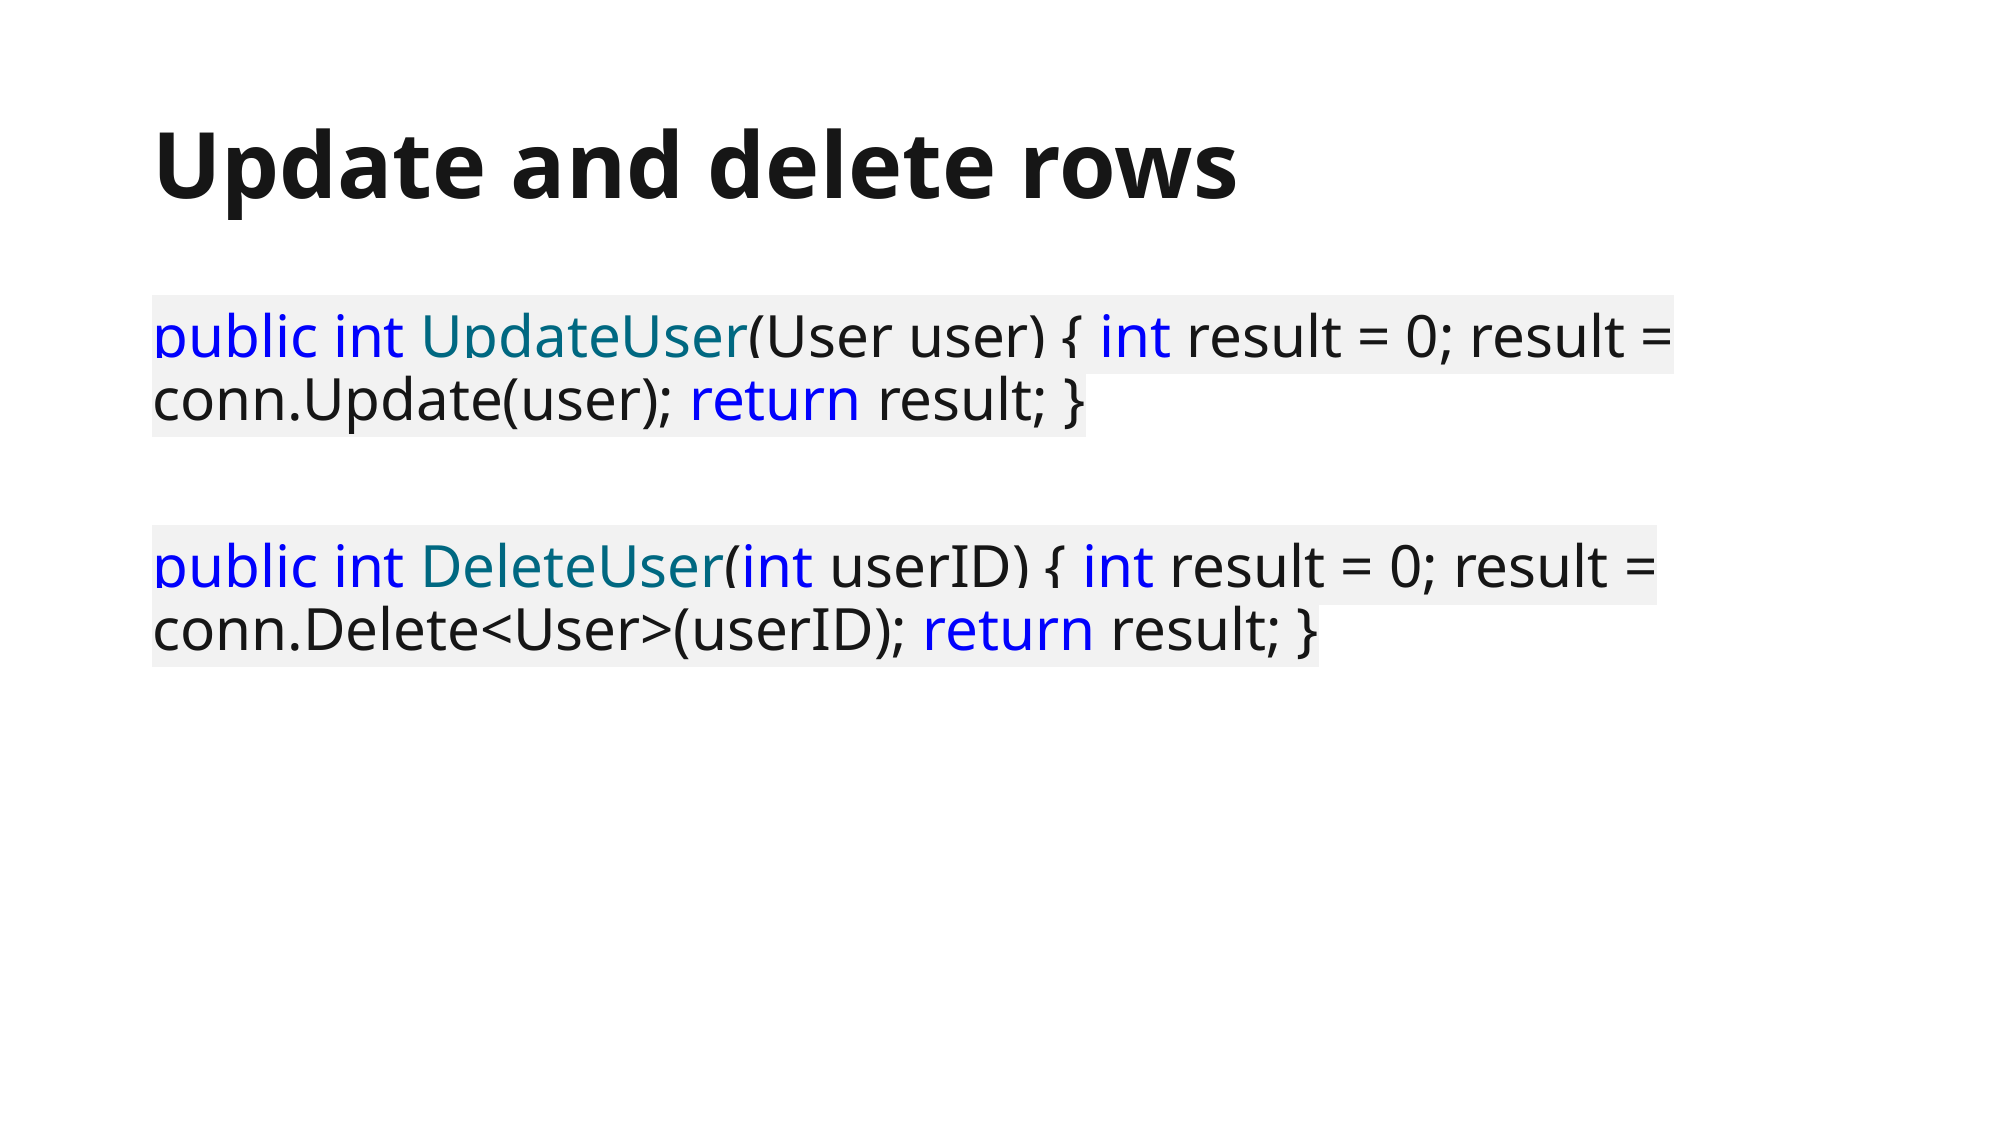

# Update and delete rows
public int UpdateUser(User user) { int result = 0; result = conn.Update(user); return result; }
public int DeleteUser(int userID) { int result = 0; result = conn.Delete<User>(userID); return result; }